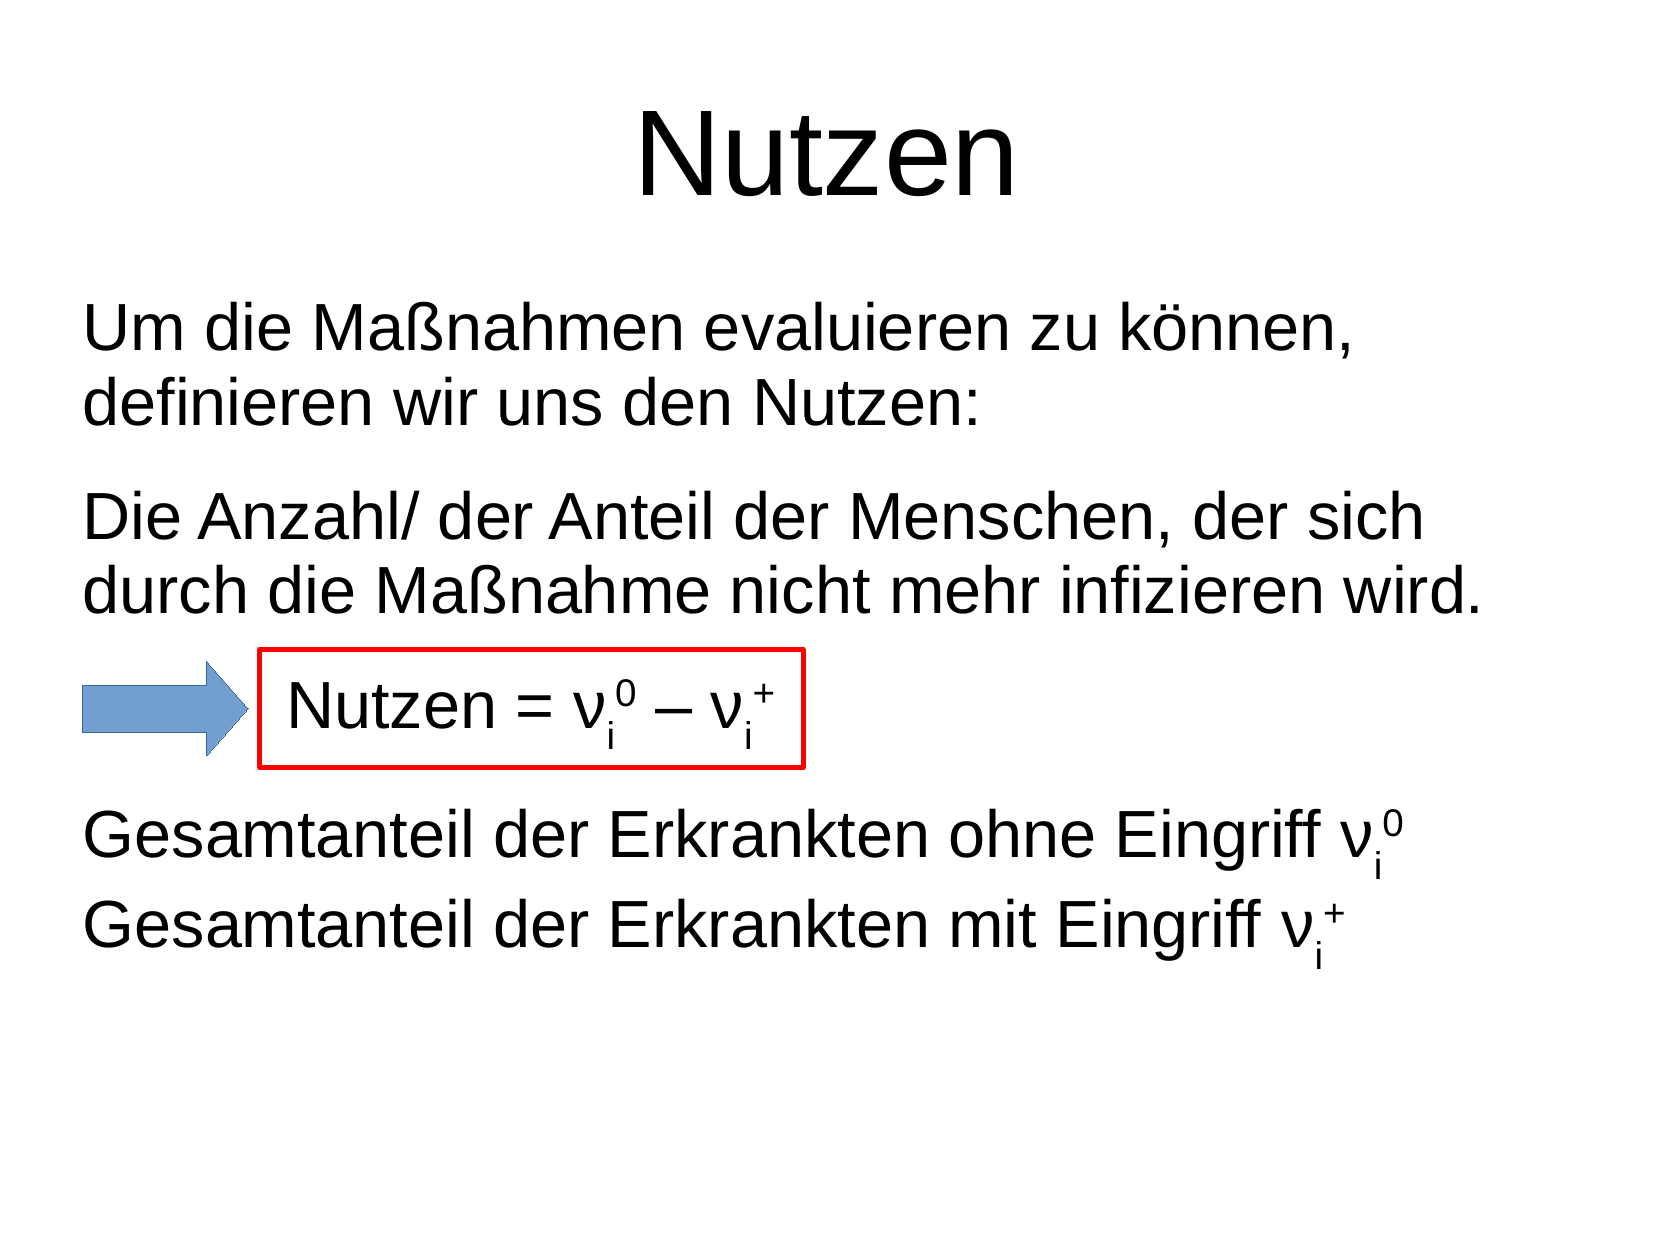

# Nutzen
Um die Maßnahmen evaluieren zu können, definieren wir uns den Nutzen:
Die Anzahl/ der Anteil der Menschen, der sich durch die Maßnahme nicht mehr infizieren wird.
 	 Nutzen = νi0 – νi+
Gesamtanteil der Erkrankten ohne Eingriff νi0 Gesamtanteil der Erkrankten mit Eingriff νi+